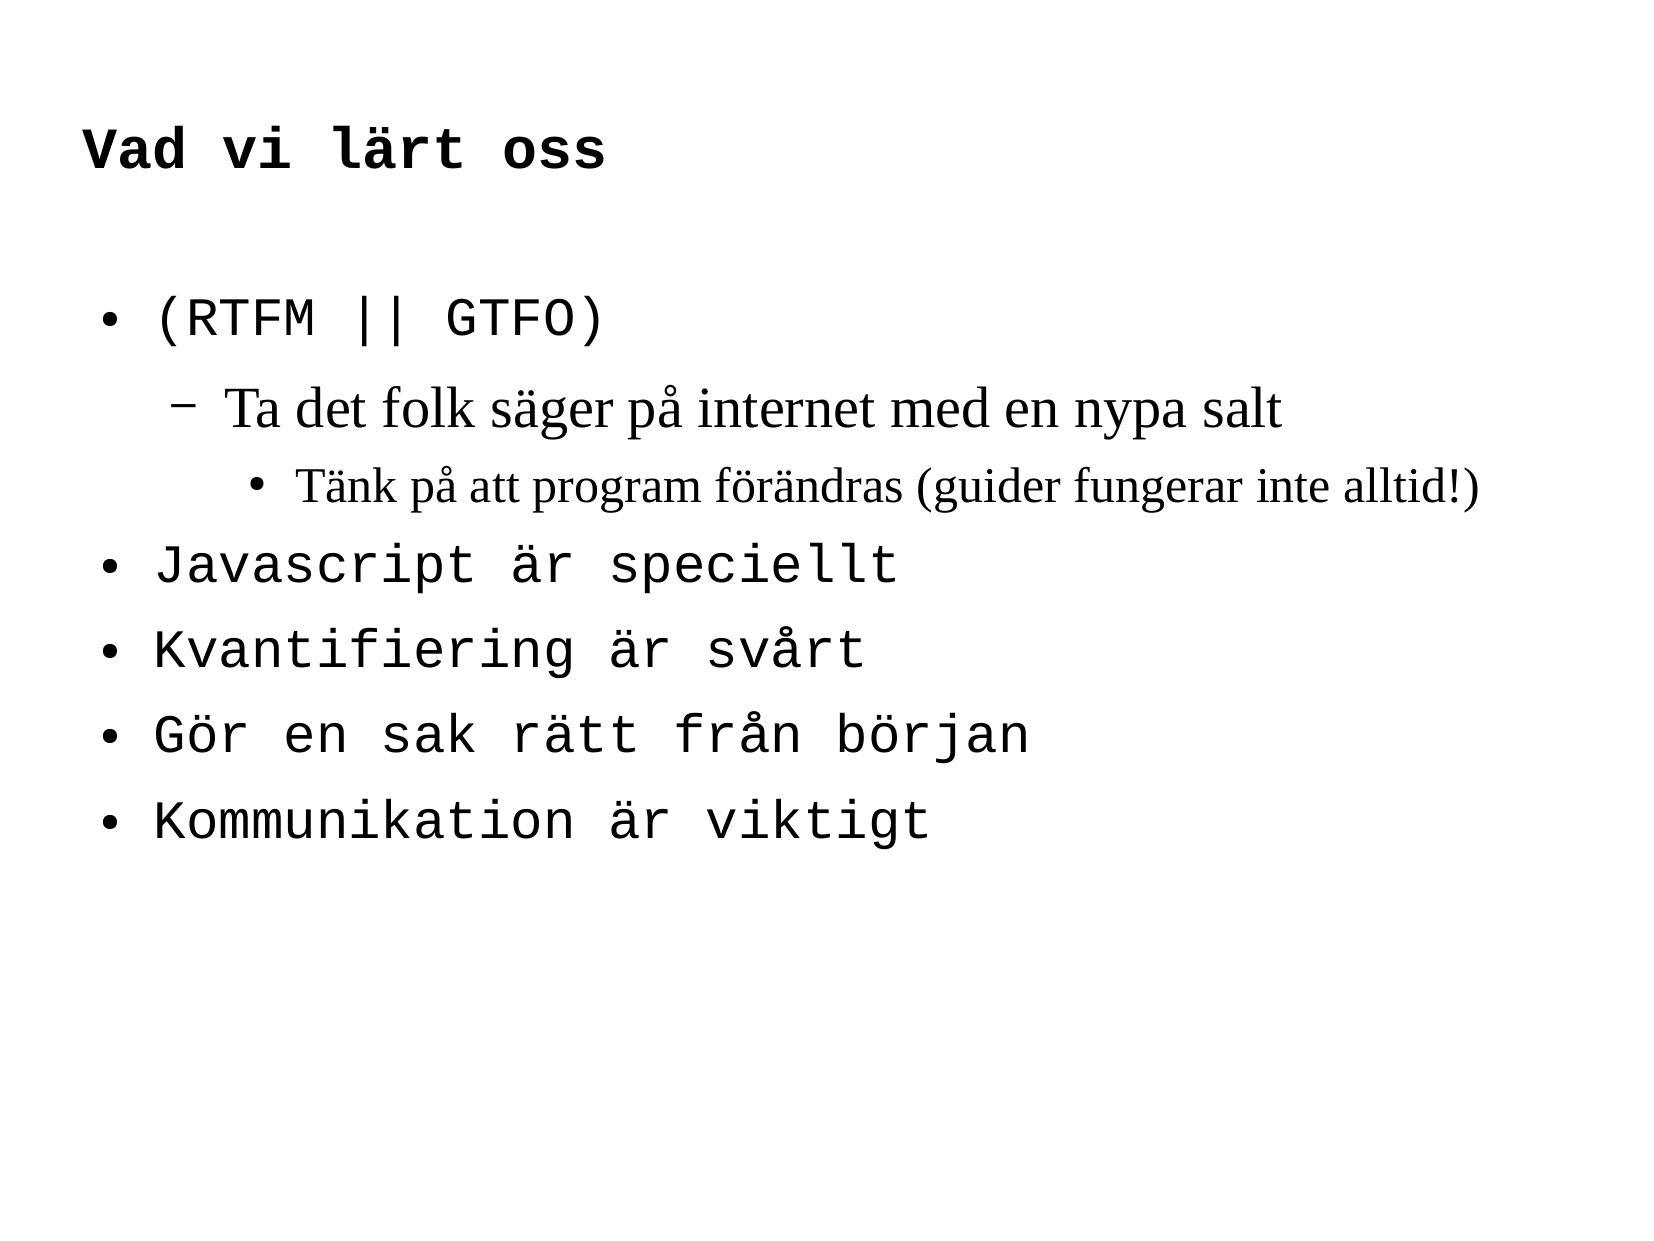

# Vad vi lärt oss
(RTFM || GTFO)
Ta det folk säger på internet med en nypa salt
Tänk på att program förändras (guider fungerar inte alltid!)
Javascript är speciellt
Kvantifiering är svårt
Gör en sak rätt från början
Kommunikation är viktigt